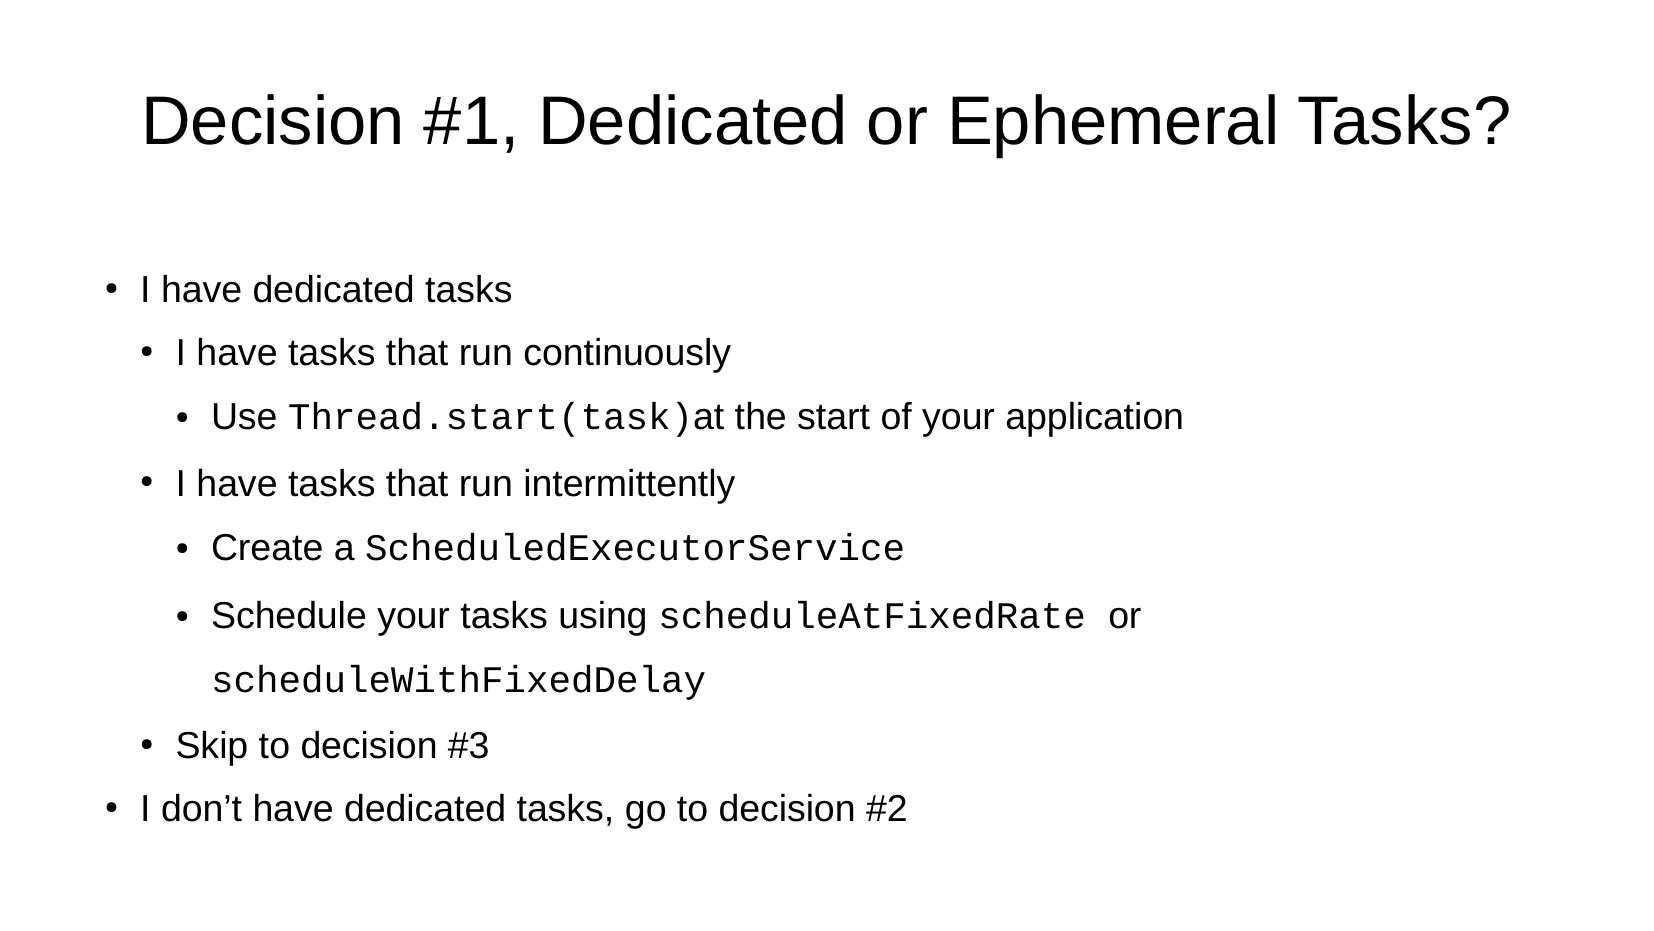

# Decision #1, Dedicated or Ephemeral Tasks?
I have dedicated tasks
I have tasks that run continuously
Use Thread.start(task)at the start of your application
I have tasks that run intermittently
Create a ScheduledExecutorService
Schedule your tasks using scheduleAtFixedRate or scheduleWithFixedDelay
Skip to decision #3
I don’t have dedicated tasks, go to decision #2